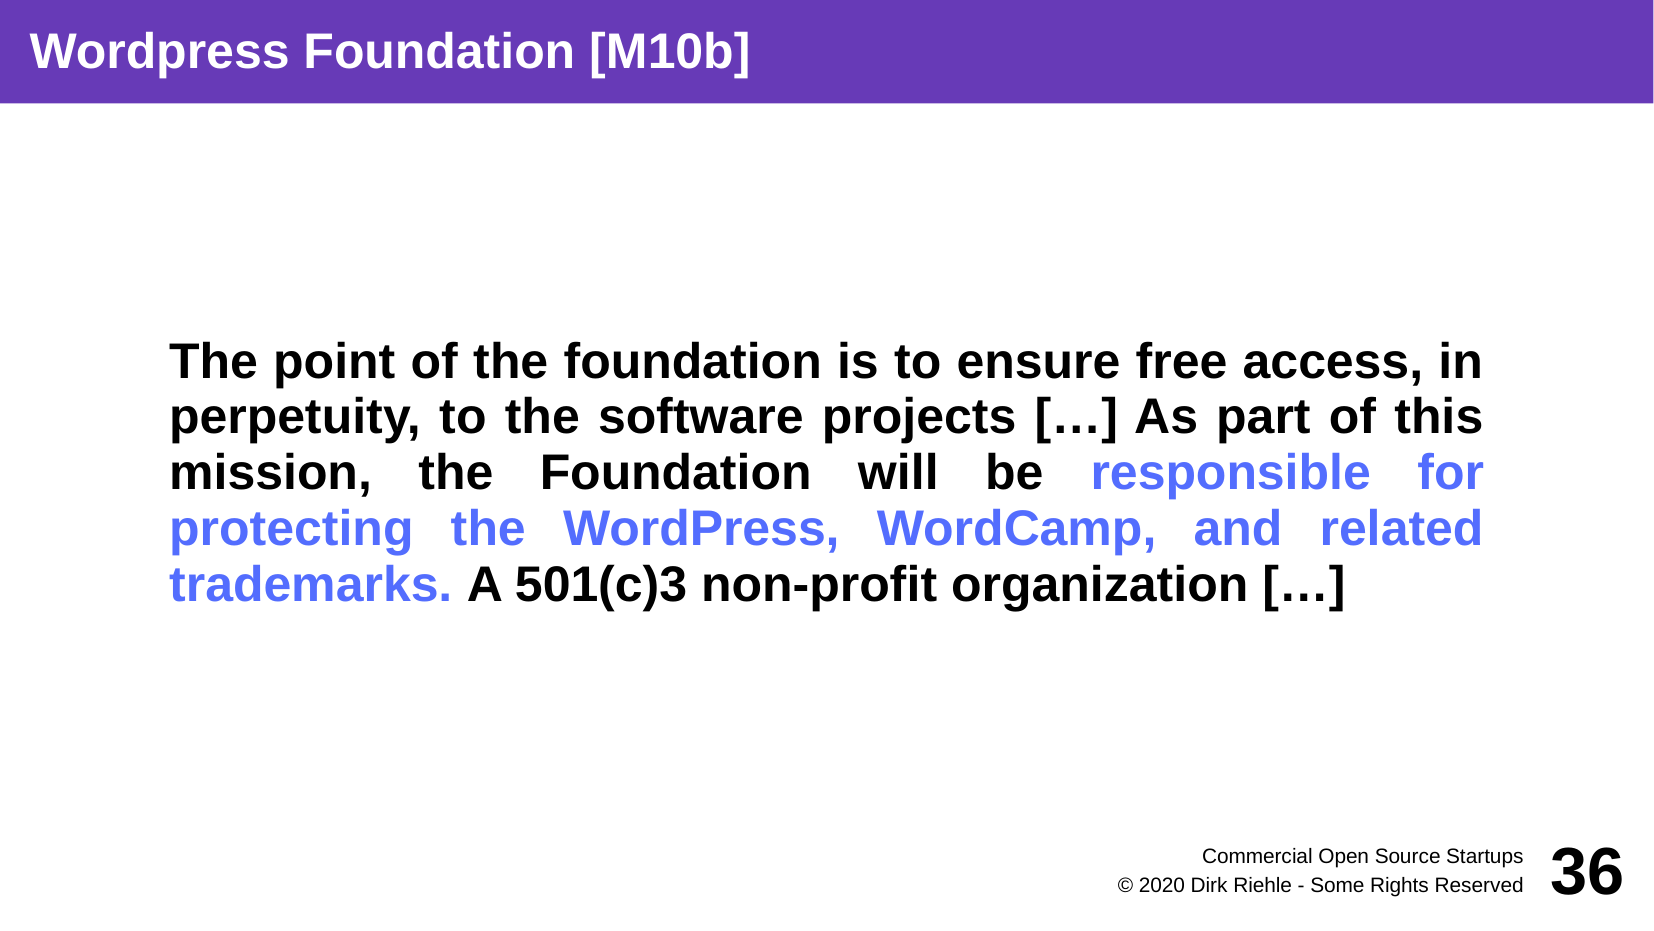

# Wordpress Foundation [M10b]
The point of the foundation is to ensure free access, in perpetuity, to the software projects […] As part of this mission, the Foundation will be responsible for protecting the WordPress, WordCamp, and related trademarks. A 501(c)3 non-profit organization […]
Commercial Open Source Startups
36
© 2020 Dirk Riehle - Some Rights Reserved